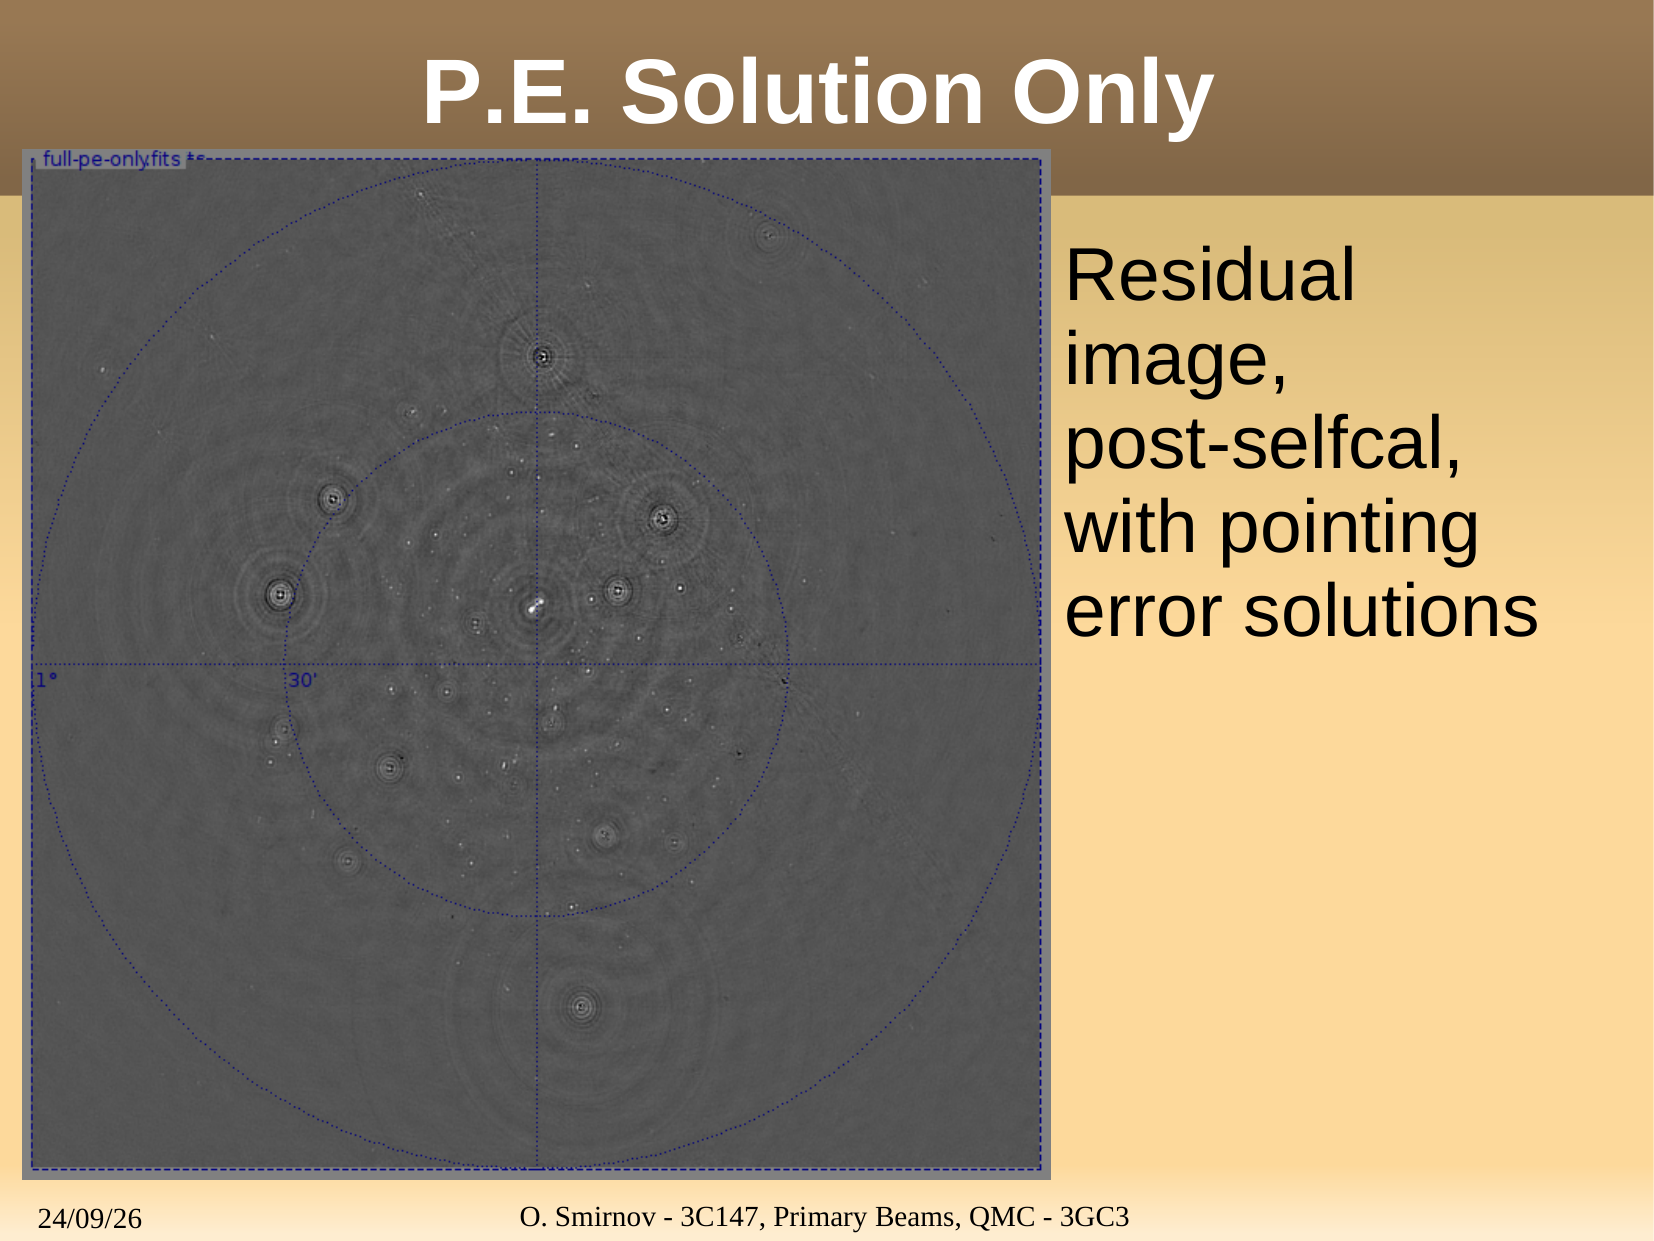

# P.E. Solution Only
Residual image,
post-selfcal,
with pointing error solutions
O. Smirnov - 3C147, Primary Beams, QMC - 3GC3